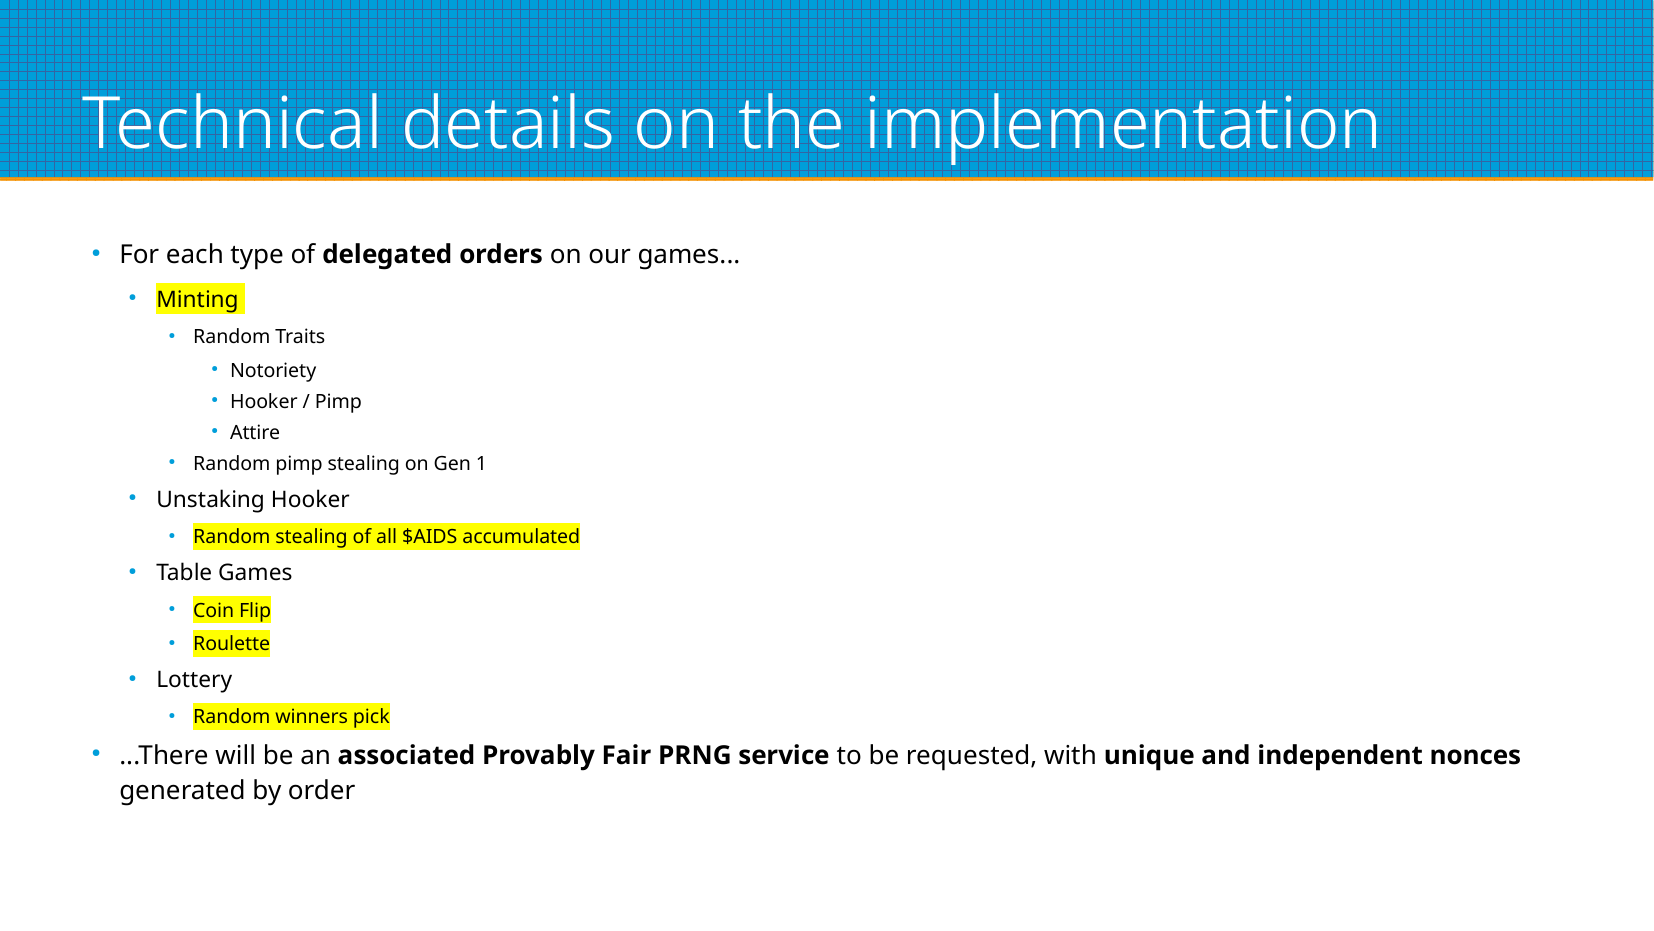

# Technical details on the implementation
For each type of delegated orders on our games...
Minting
Random Traits
Notoriety
Hooker / Pimp
Attire
Random pimp stealing on Gen 1
Unstaking Hooker
Random stealing of all $AIDS accumulated
Table Games
Coin Flip
Roulette
Lottery
Random winners pick
...There will be an associated Provably Fair PRNG service to be requested, with unique and independent nonces generated by order